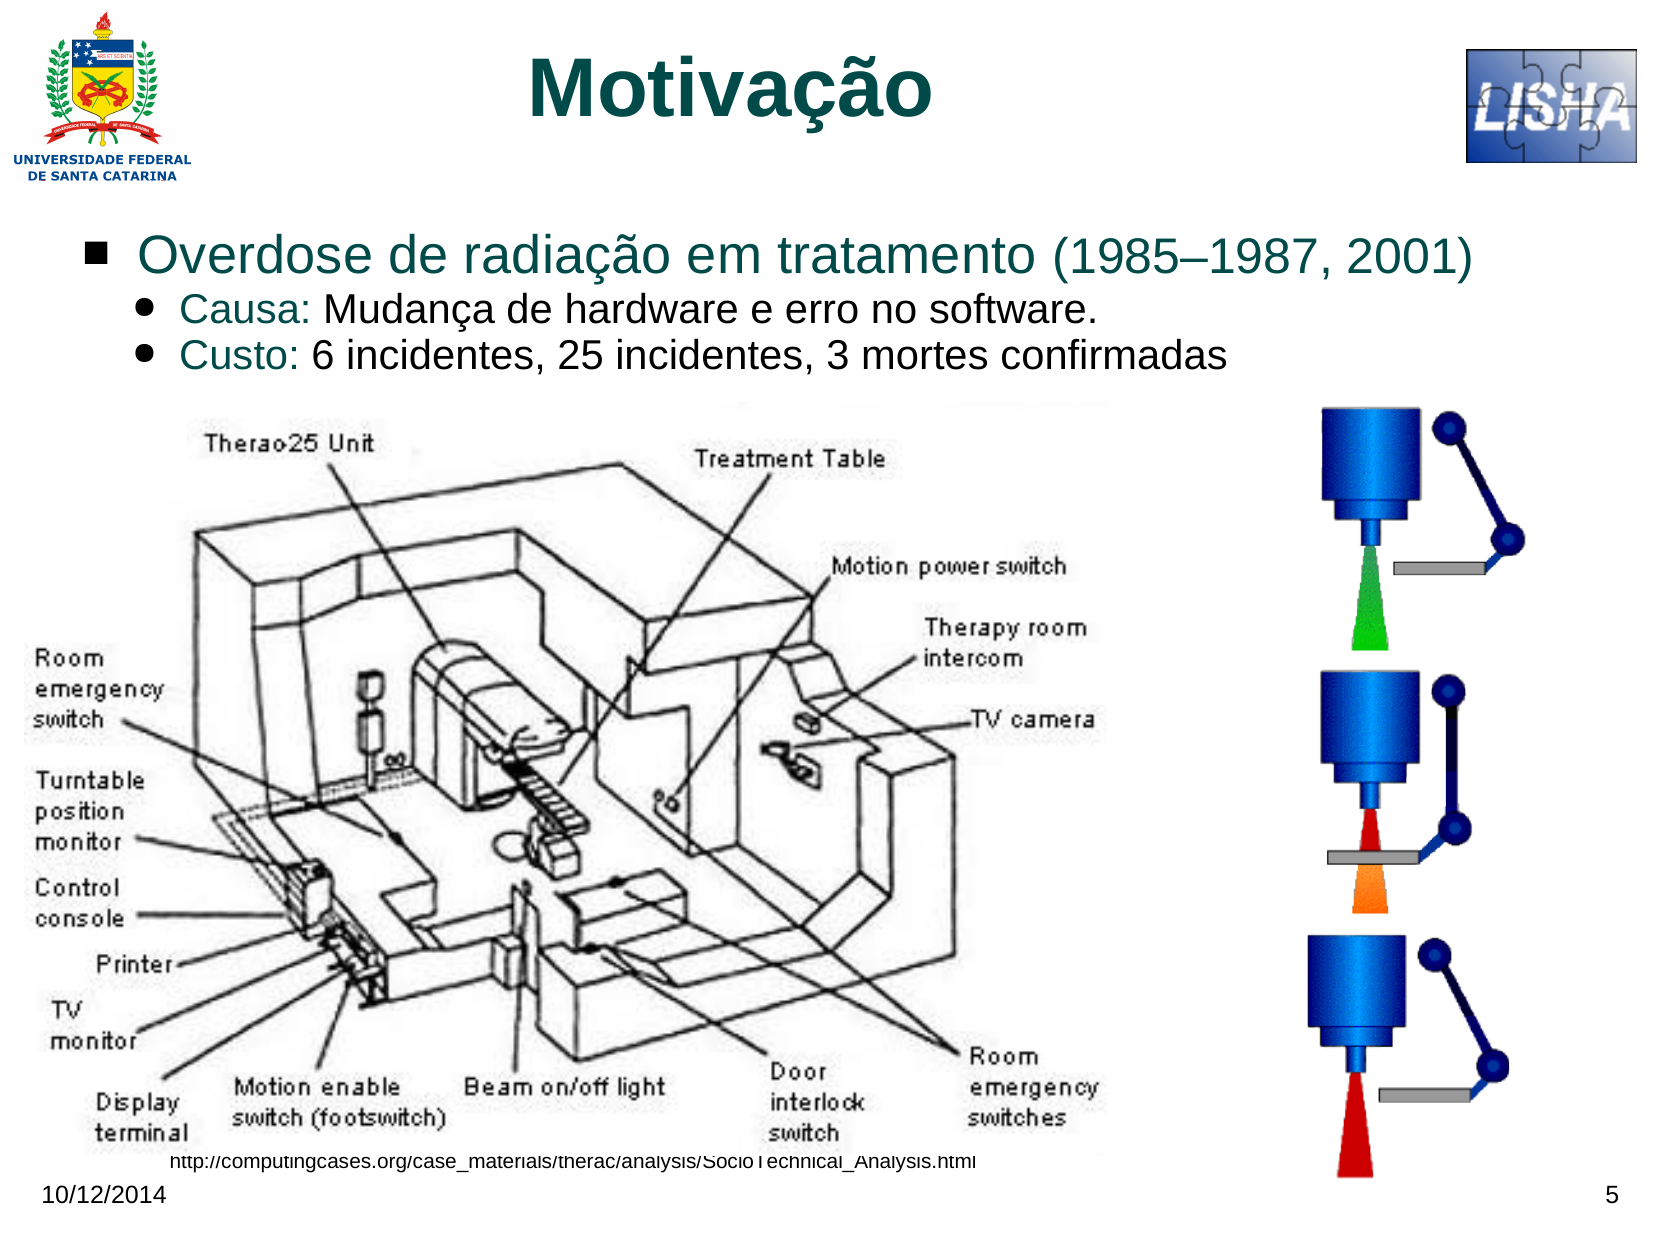

# Motivação
Overdose de radiação em tratamento (1985–1987, 2001)
Causa: Mudança de hardware e erro no software.
Custo: 6 incidentes, 25 incidentes, 3 mortes confirmadas
http://computingcases.org/case_materials/therac/analysis/SocioTechnical_Analysis.html